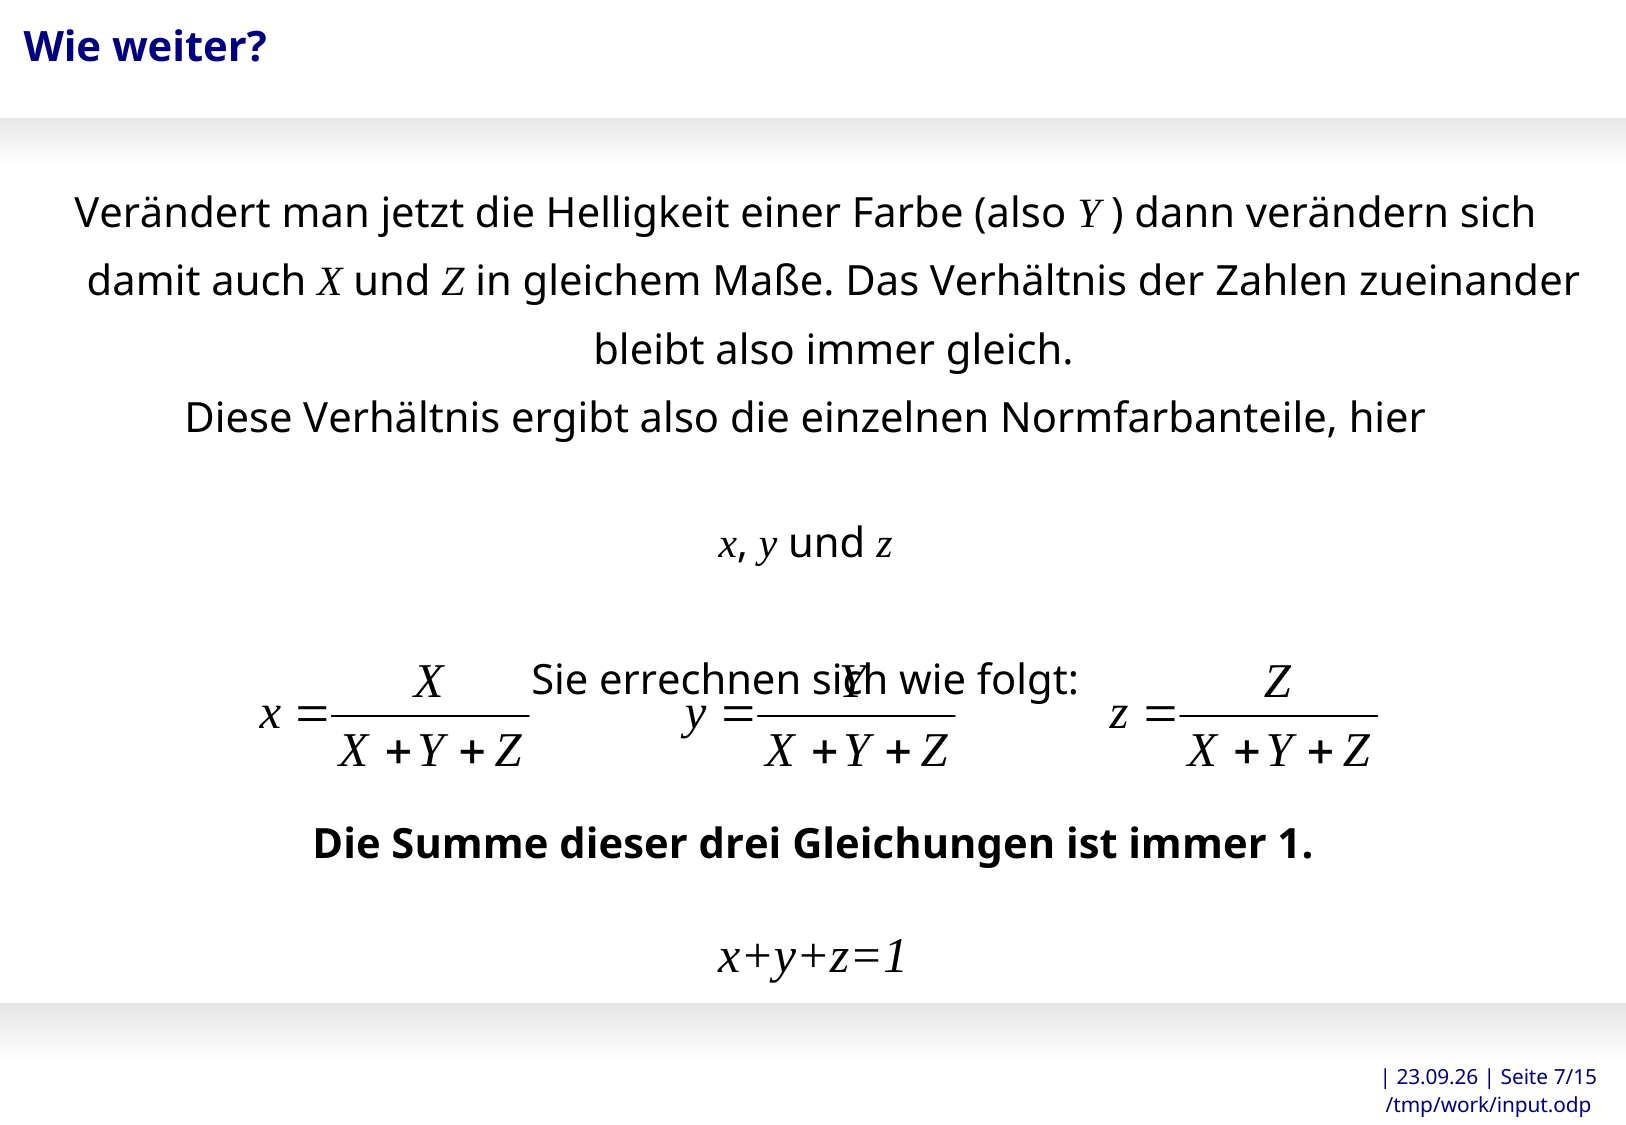

# Wie weiter?
Verändert man jetzt die Helligkeit einer Farbe (also Y ) dann verändern sich damit auch X und Z in gleichem Maße. Das Verhältnis der Zahlen zueinander bleibt also immer gleich.
Diese Verhältnis ergibt also die einzelnen Normfarbanteile, hier
x, y und z
Sie errechnen sich wie folgt:
Die Summe dieser drei Gleichungen ist immer 1.
x+y+z=1